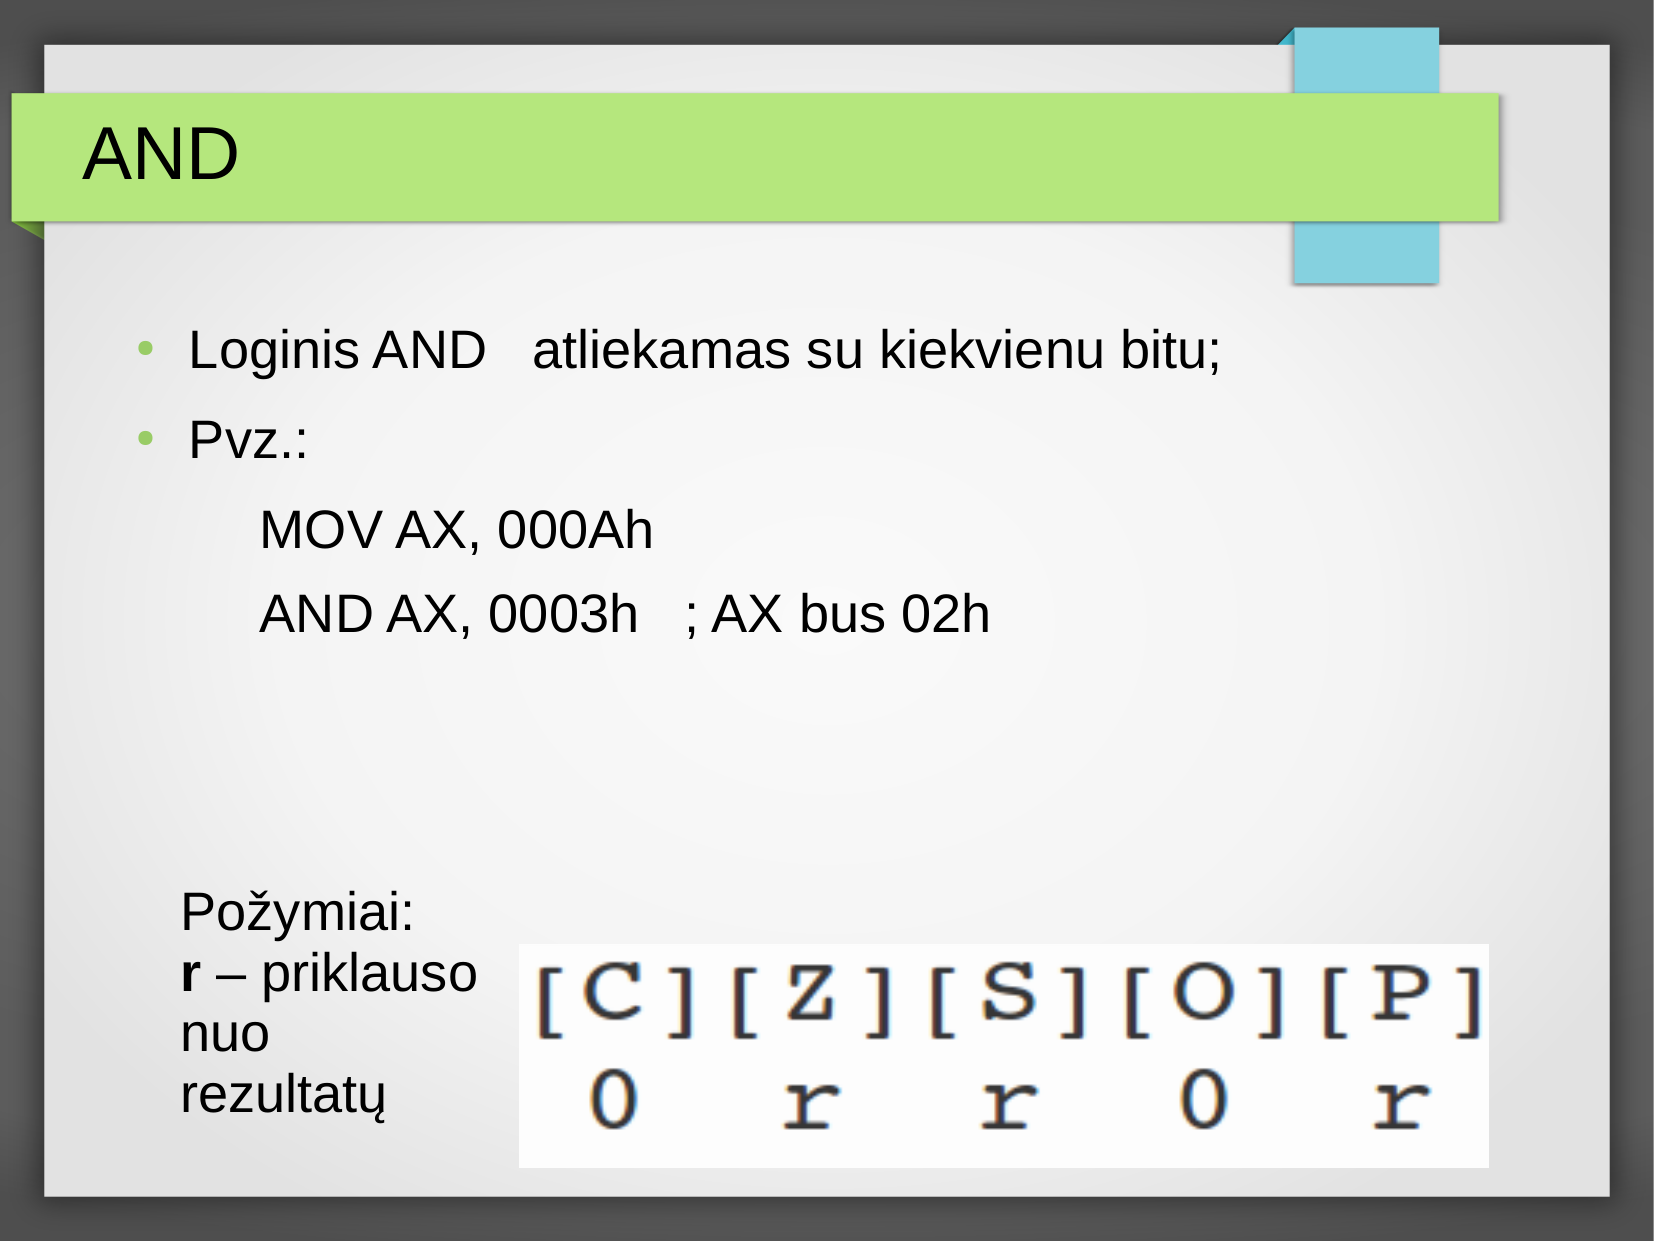

# AND
Loginis AND atliekamas su kiekvienu bitu;
Pvz.:
MOV AX, 000Ah
AND AX, 0003h ; AX bus 02h
Požymiai:
r – priklauso nuo rezultatų